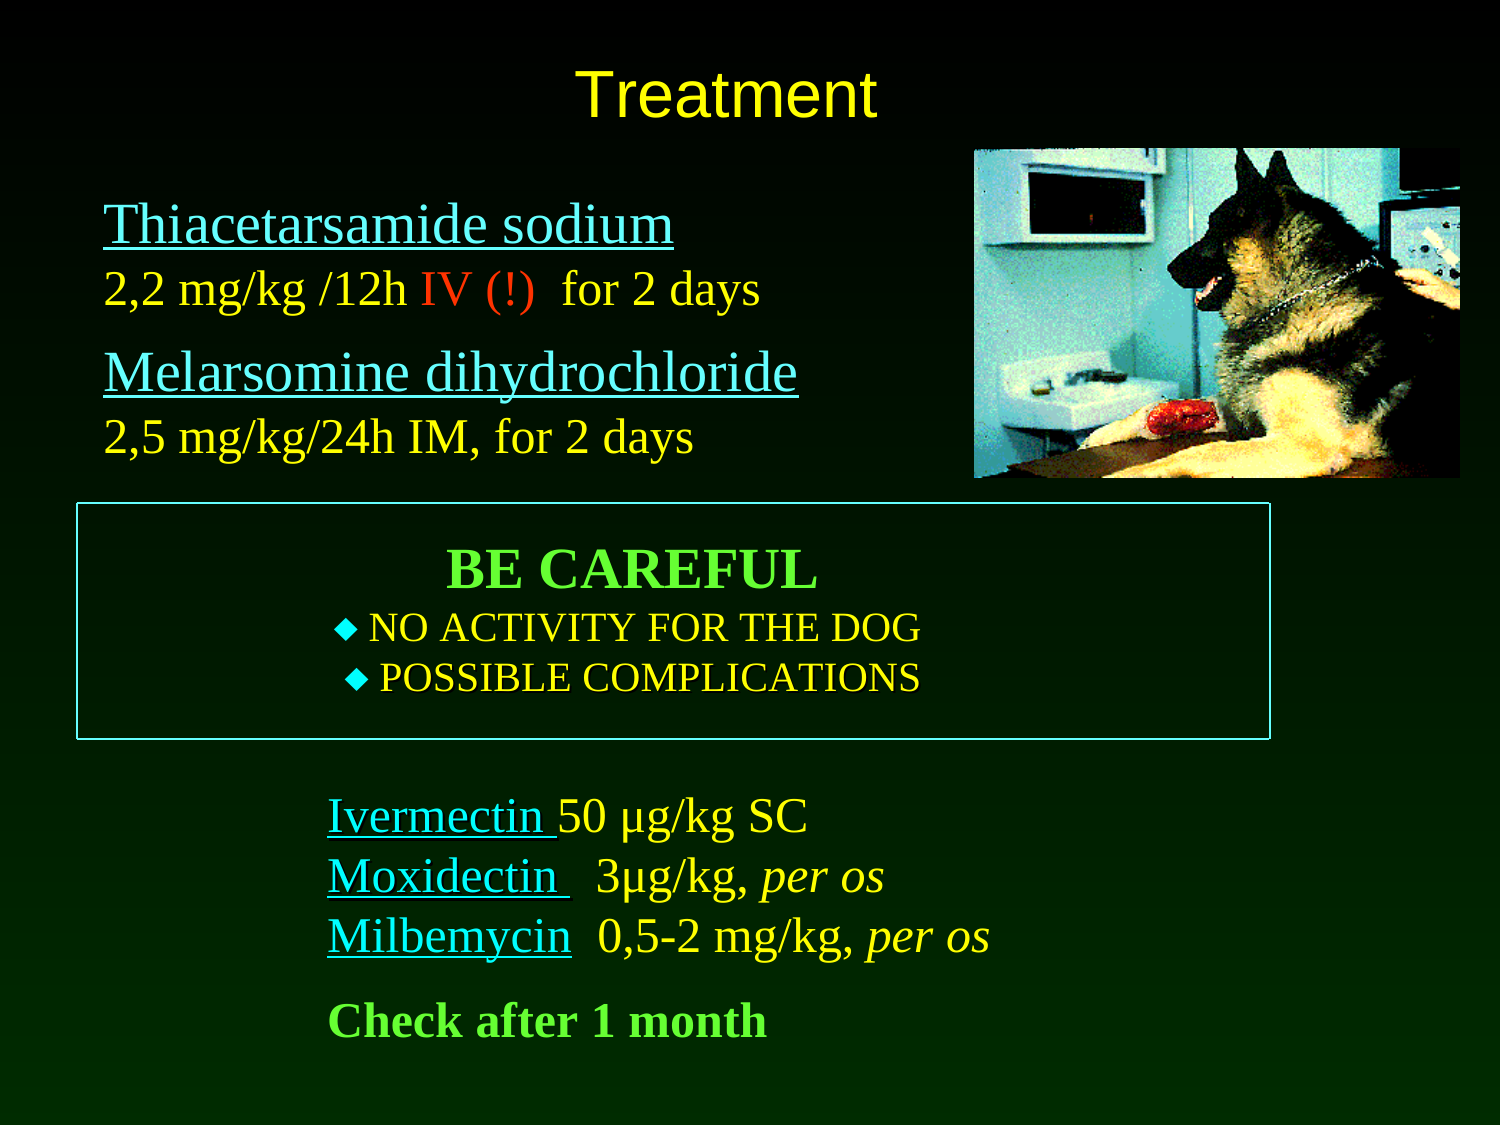

Treatment
Thiacetarsamide sodium
2,2 mg/kg /12h IV (!) for 2 days
Melarsomine dihydrochloride
2,5 mg/kg/24h IM, for 2 days
BE CAREFUL
 NO ACTIVITY FOR THE DOG
 POSSIBLE COMPLICATIONS
Ivermectin 50 μg/kg SC
Moxidectin 3μg/kg, per os
Milbemycin 0,5-2 mg/kg, per os
Check after 1 month